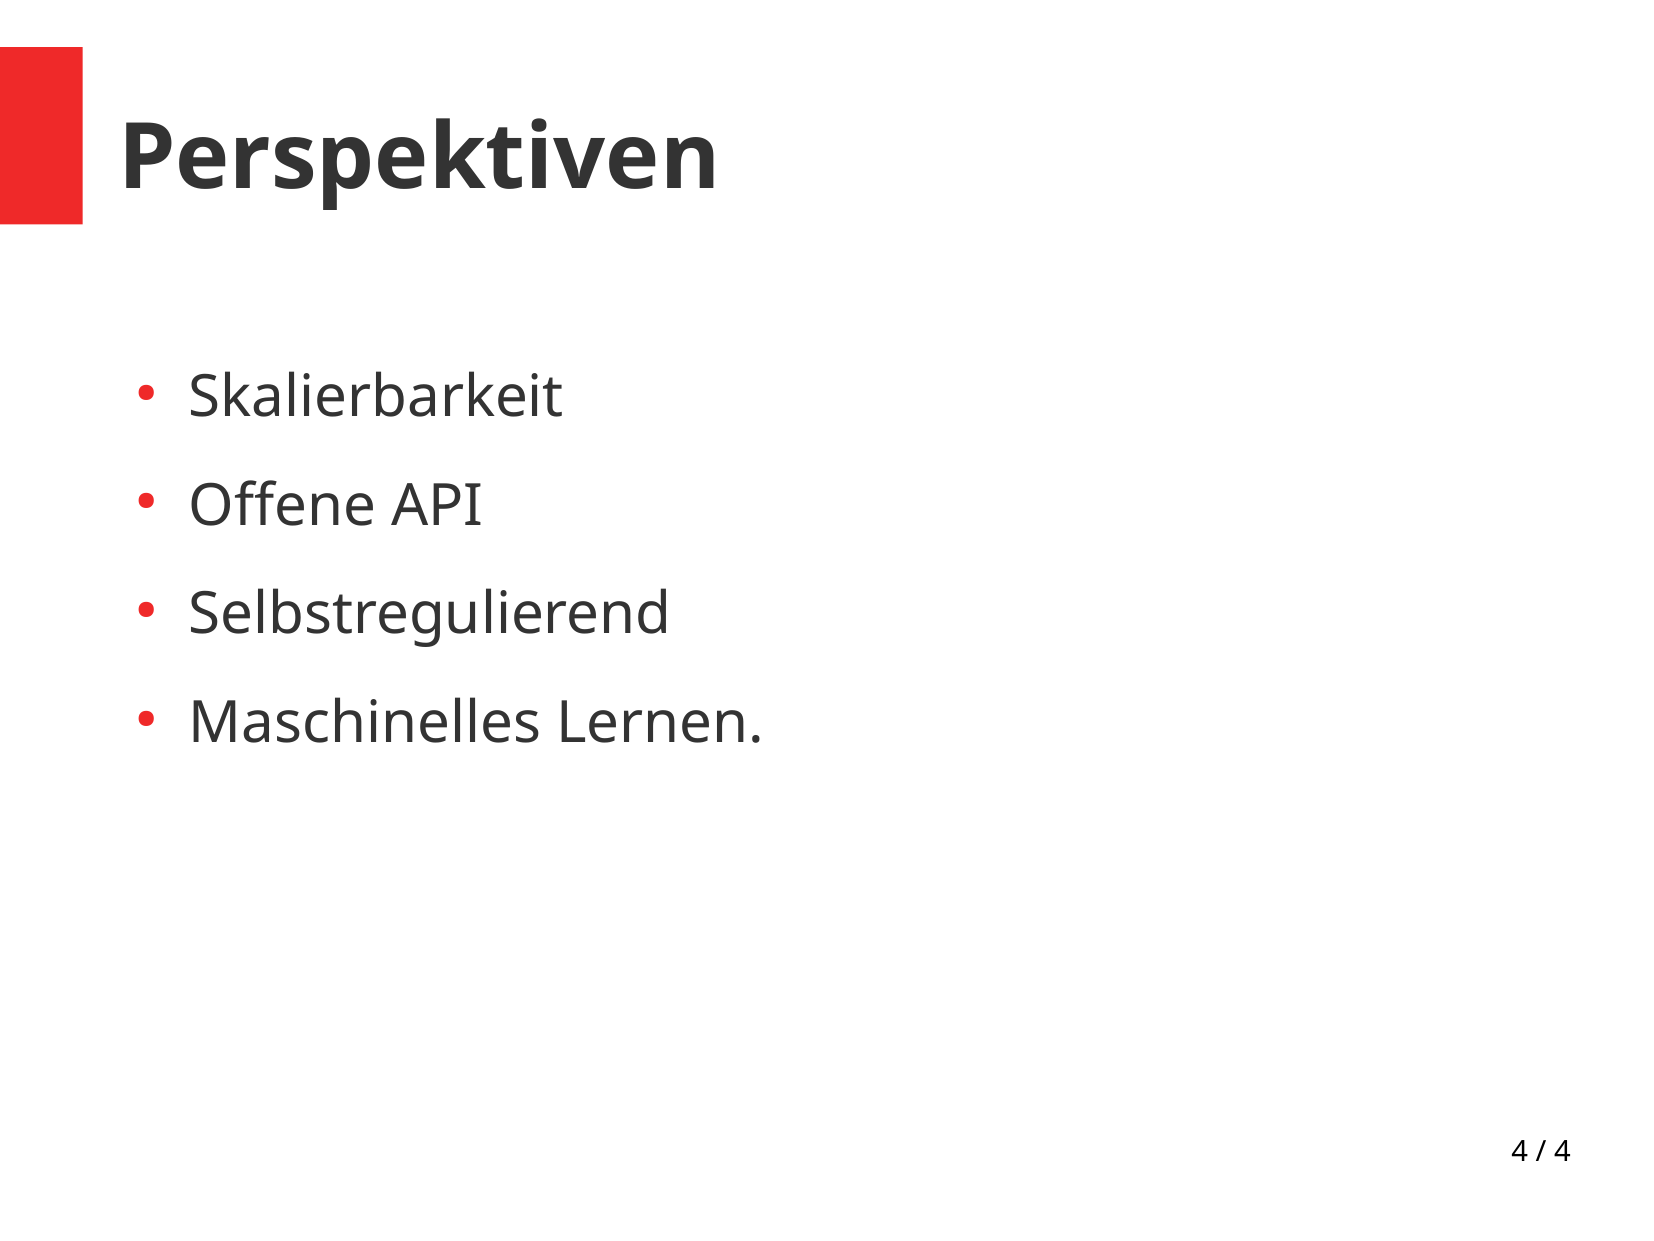

# Perspektiven
Skalierbarkeit
Offene API
Selbstregulierend
Maschinelles Lernen.
4